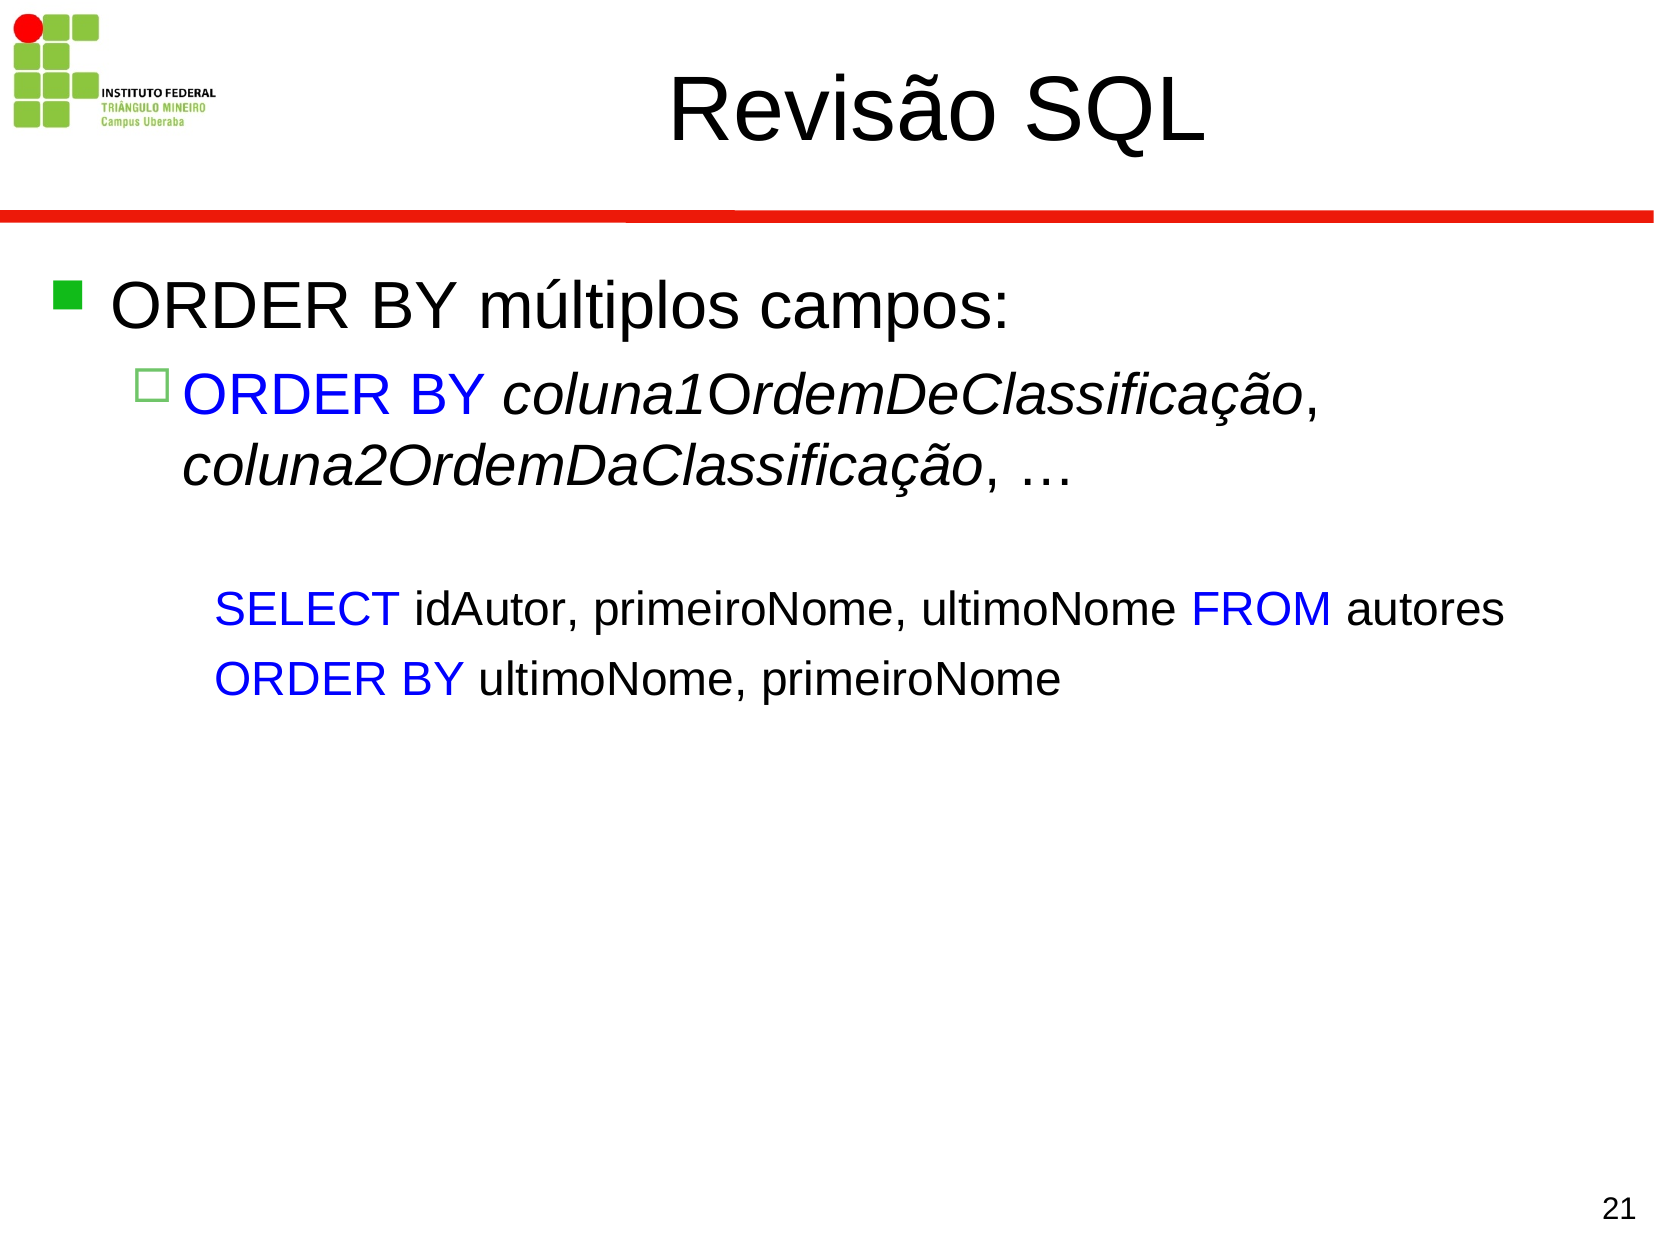

Revisão SQL
ORDER BY múltiplos campos:
ORDER BY coluna1OrdemDeClassificação, coluna2OrdemDaClassificação, …
SELECT idAutor, primeiroNome, ultimoNome FROM autores
ORDER BY ultimoNome, primeiroNome